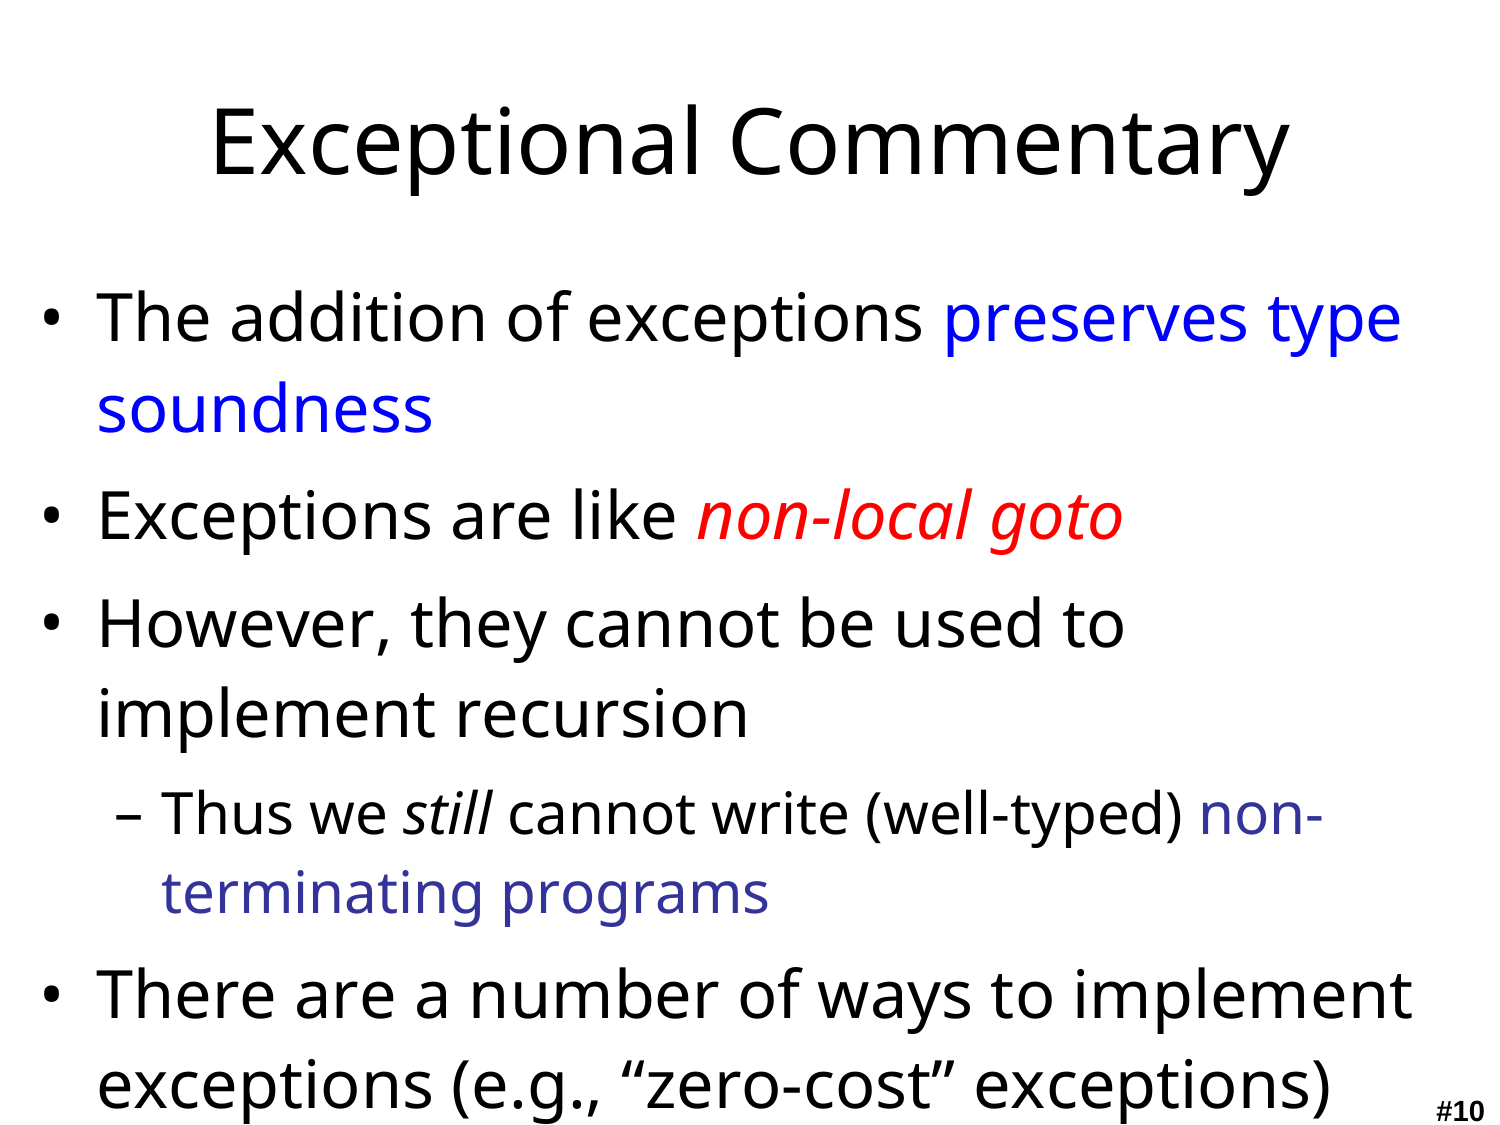

# Exceptional Commentary
The addition of exceptions preserves type soundness
Exceptions are like non-local goto
However, they cannot be used to implement recursion
Thus we still cannot write (well-typed) non-terminating programs
There are a number of ways to implement exceptions (e.g., “zero-cost” exceptions)
10